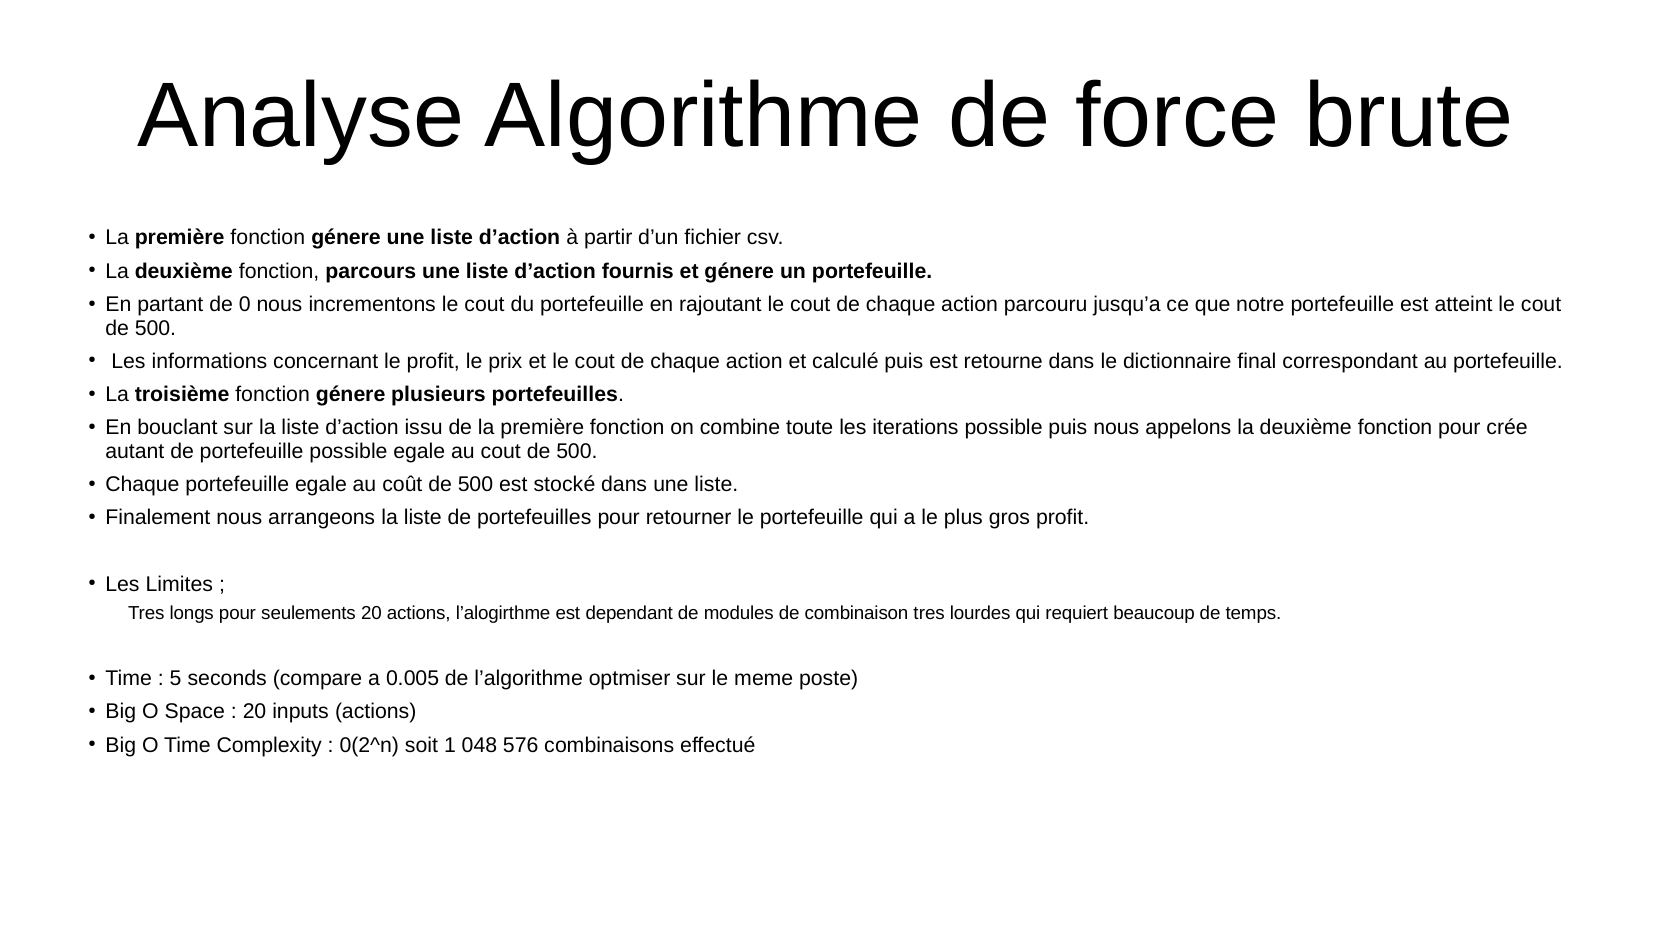

# Analyse Algorithme de force brute
La première fonction génere une liste d’action à partir d’un fichier csv.
La deuxième fonction, parcours une liste d’action fournis et génere un portefeuille.
En partant de 0 nous incrementons le cout du portefeuille en rajoutant le cout de chaque action parcouru jusqu’a ce que notre portefeuille est atteint le cout de 500.
 Les informations concernant le profit, le prix et le cout de chaque action et calculé puis est retourne dans le dictionnaire final correspondant au portefeuille.
La troisième fonction génere plusieurs portefeuilles.
En bouclant sur la liste d’action issu de la première fonction on combine toute les iterations possible puis nous appelons la deuxième fonction pour crée autant de portefeuille possible egale au cout de 500.
Chaque portefeuille egale au coût de 500 est stocké dans une liste.
Finalement nous arrangeons la liste de portefeuilles pour retourner le portefeuille qui a le plus gros profit.
Les Limites ;
Tres longs pour seulements 20 actions, l’alogirthme est dependant de modules de combinaison tres lourdes qui requiert beaucoup de temps.
Time : 5 seconds (compare a 0.005 de l’algorithme optmiser sur le meme poste)
Big O Space : 20 inputs (actions)
Big O Time Complexity : 0(2^n) soit 1 048 576 combinaisons effectué